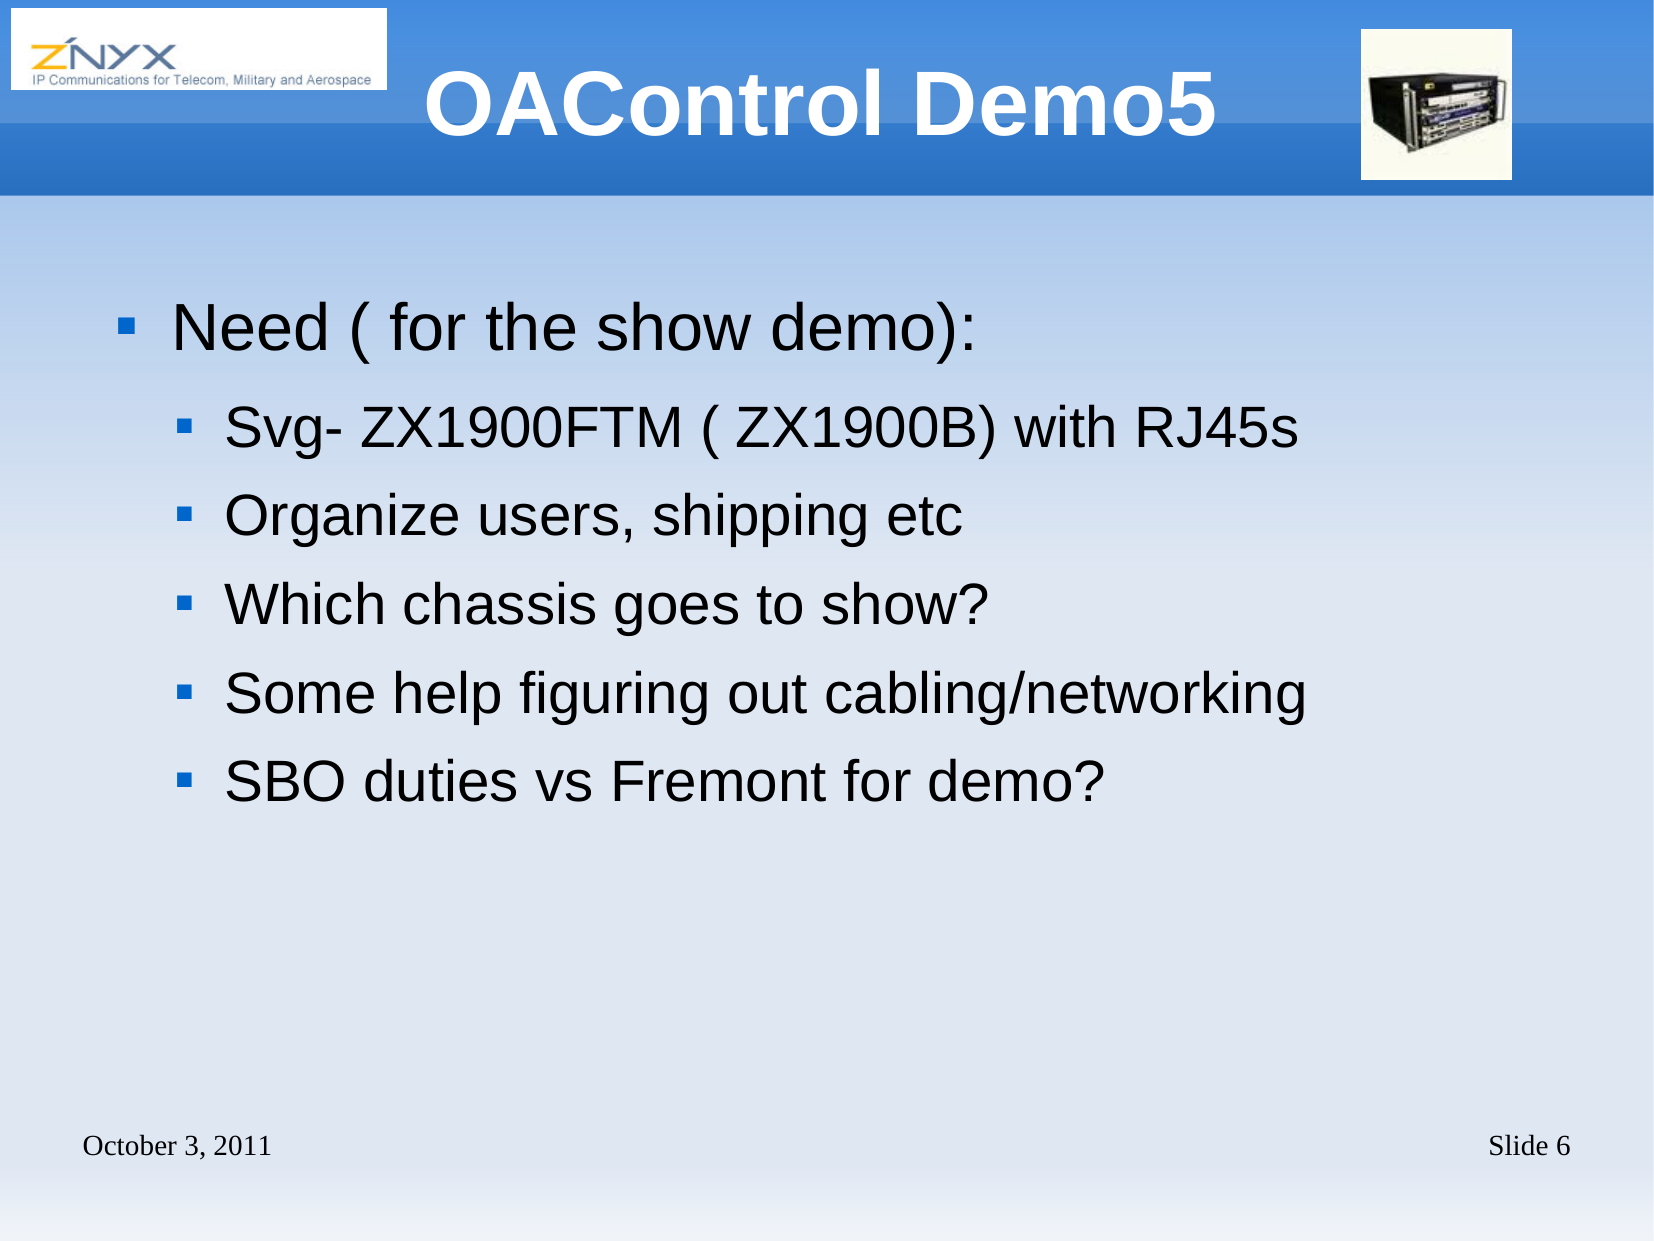

# OAControl Demo5
Need ( for the show demo):
Svg- ZX1900FTM ( ZX1900B) with RJ45s
Organize users, shipping etc
Which chassis goes to show?
Some help figuring out cabling/networking
SBO duties vs Fremont for demo?
October 3, 2011
6